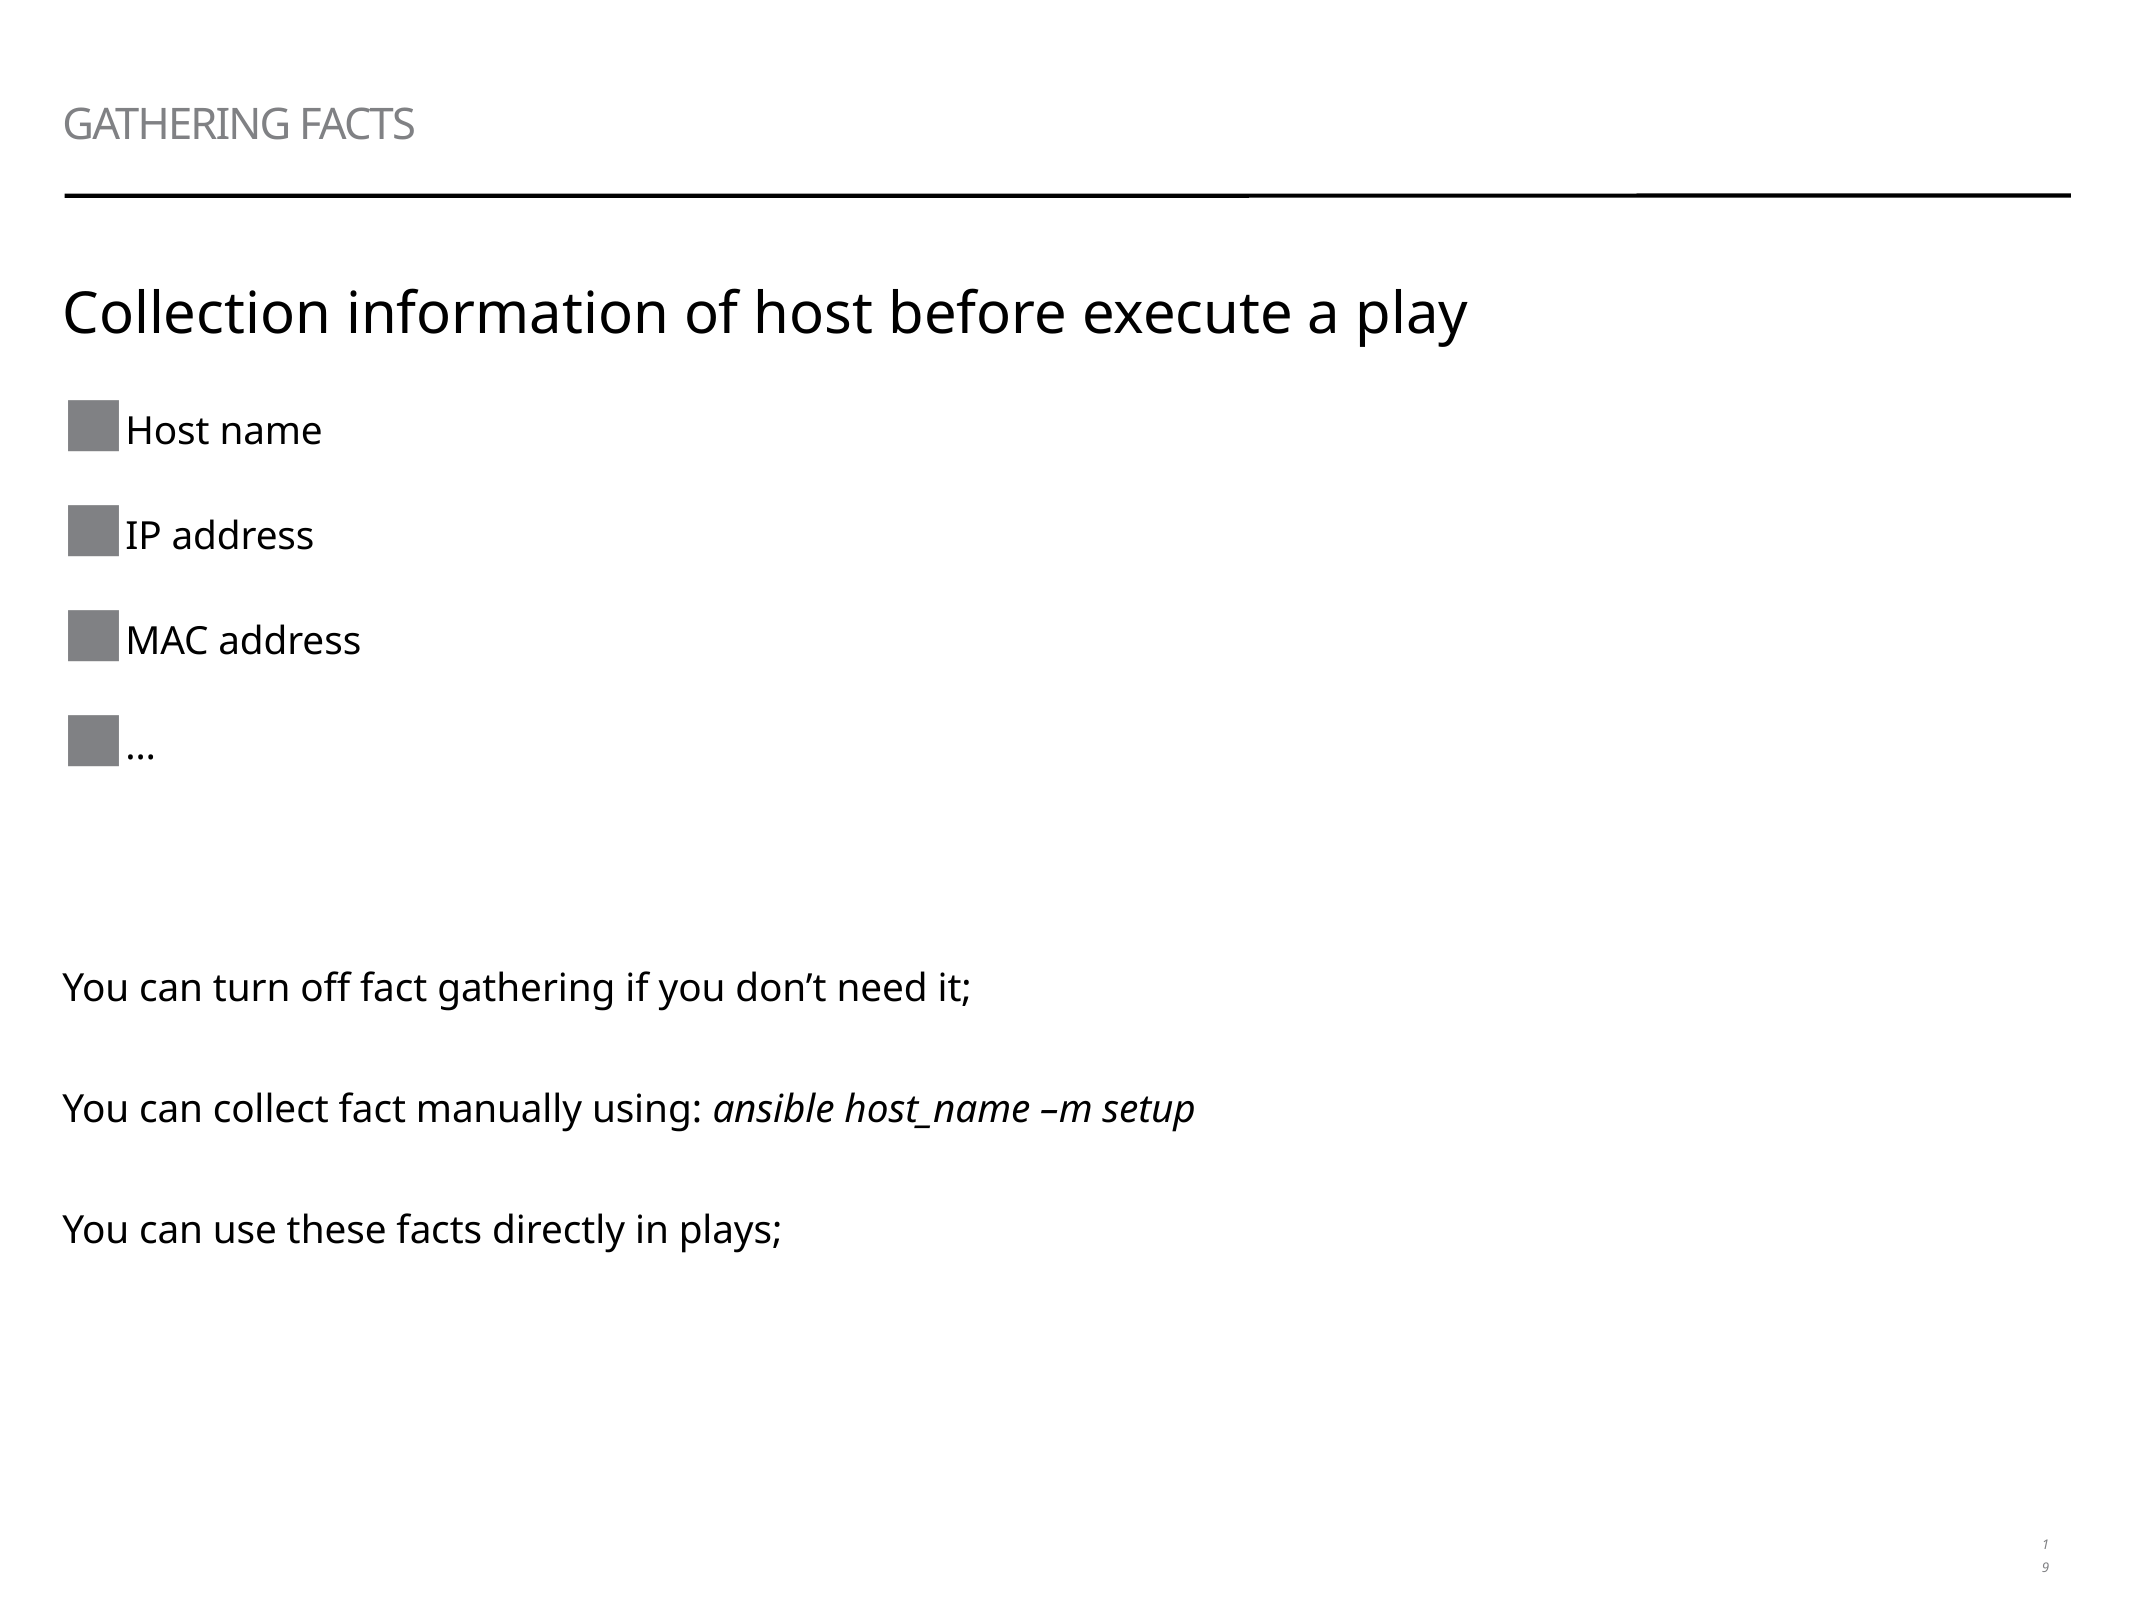

# GATHERING FACTS
Collection information of host before execute a play
Host name
IP address
MAC address
…
You can turn off fact gathering if you don’t need it;
You can collect fact manually using: ansible host_name –m setup
You can use these facts directly in plays;